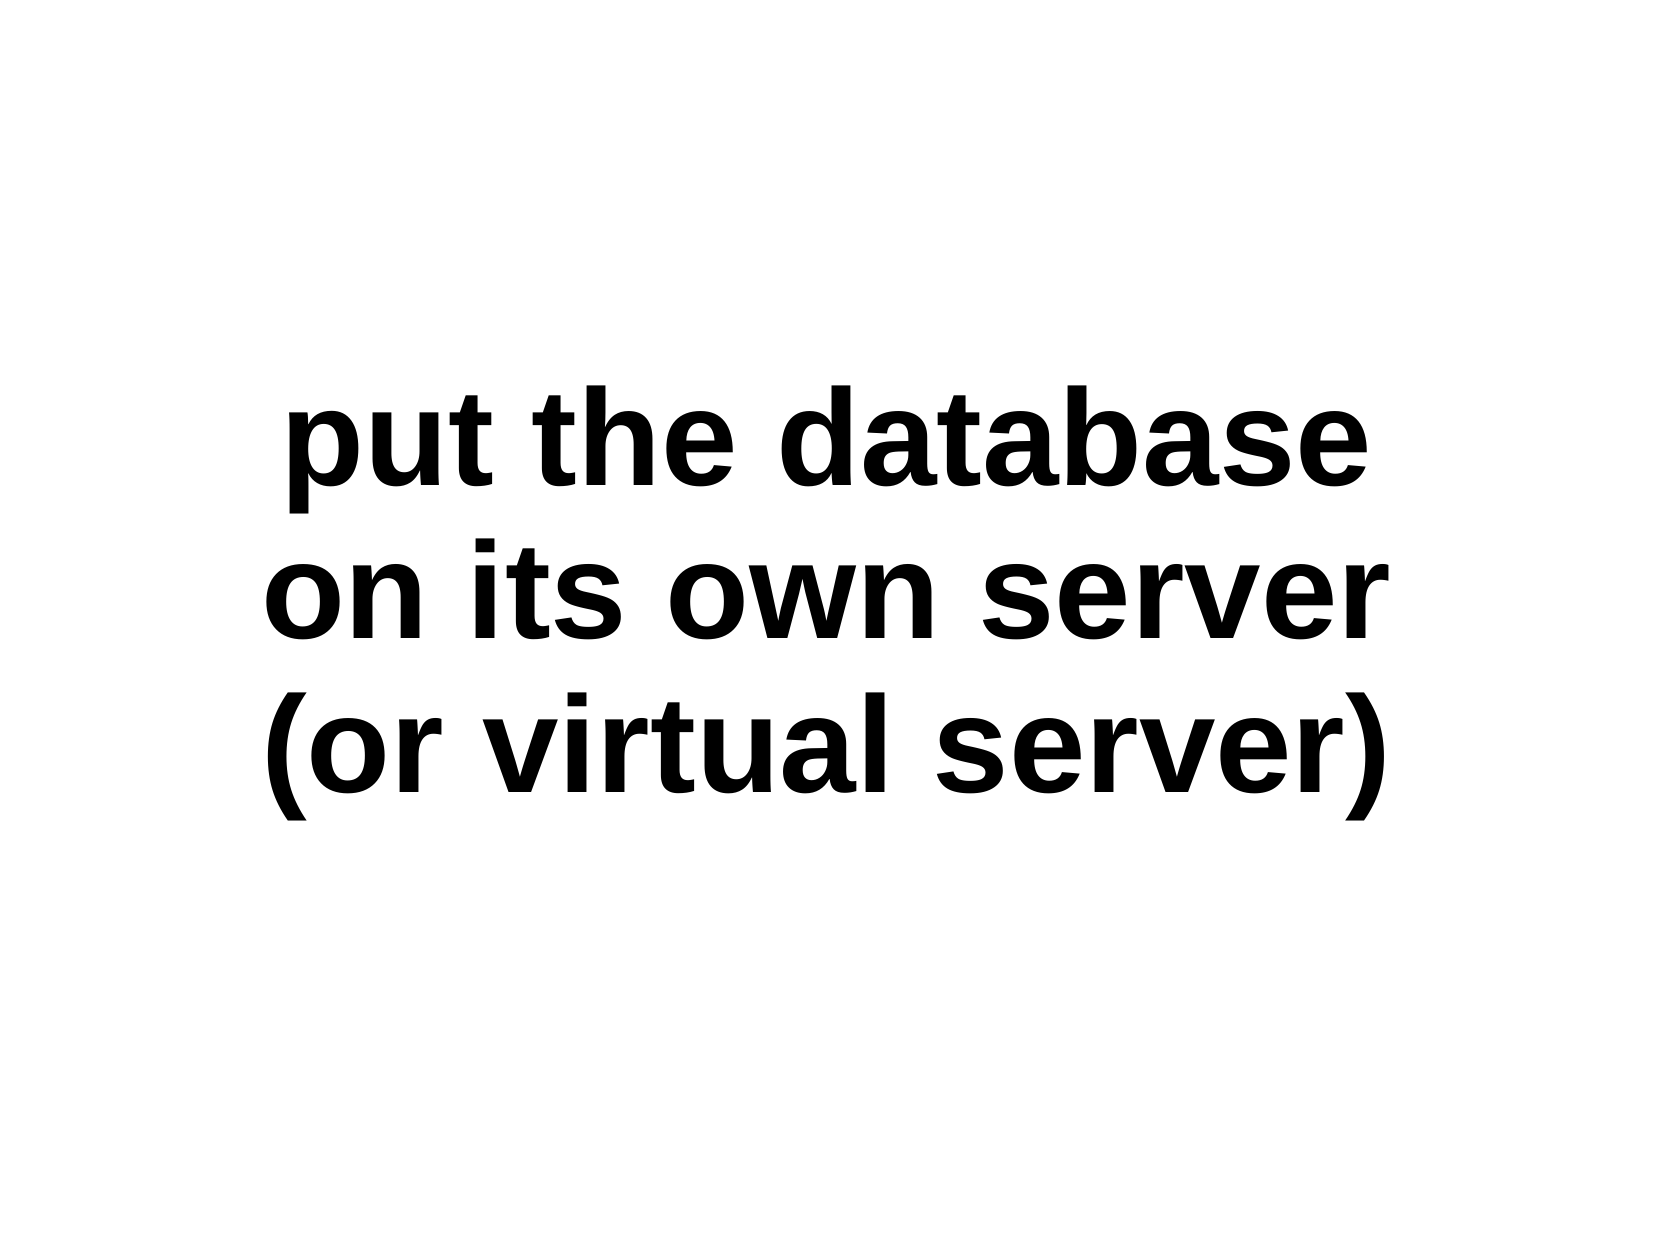

# put the database on its own server (or virtual server)